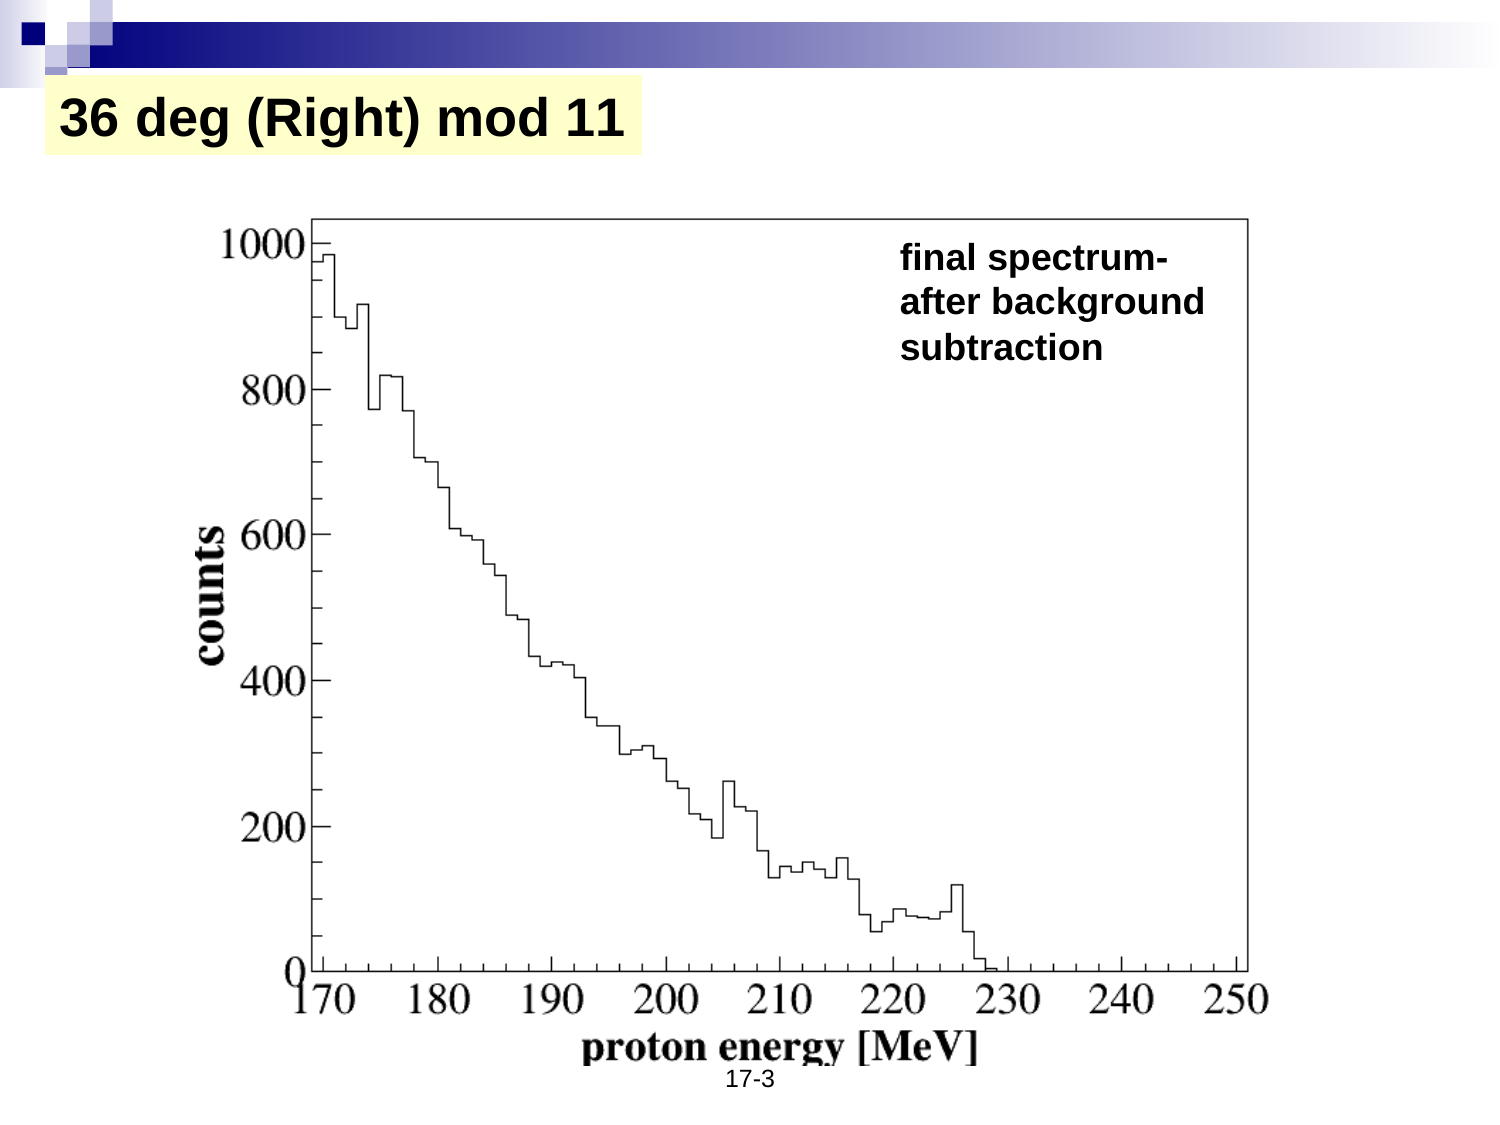

36 deg (Right) mod 11
final spectrum-
after background
subtraction
17-3